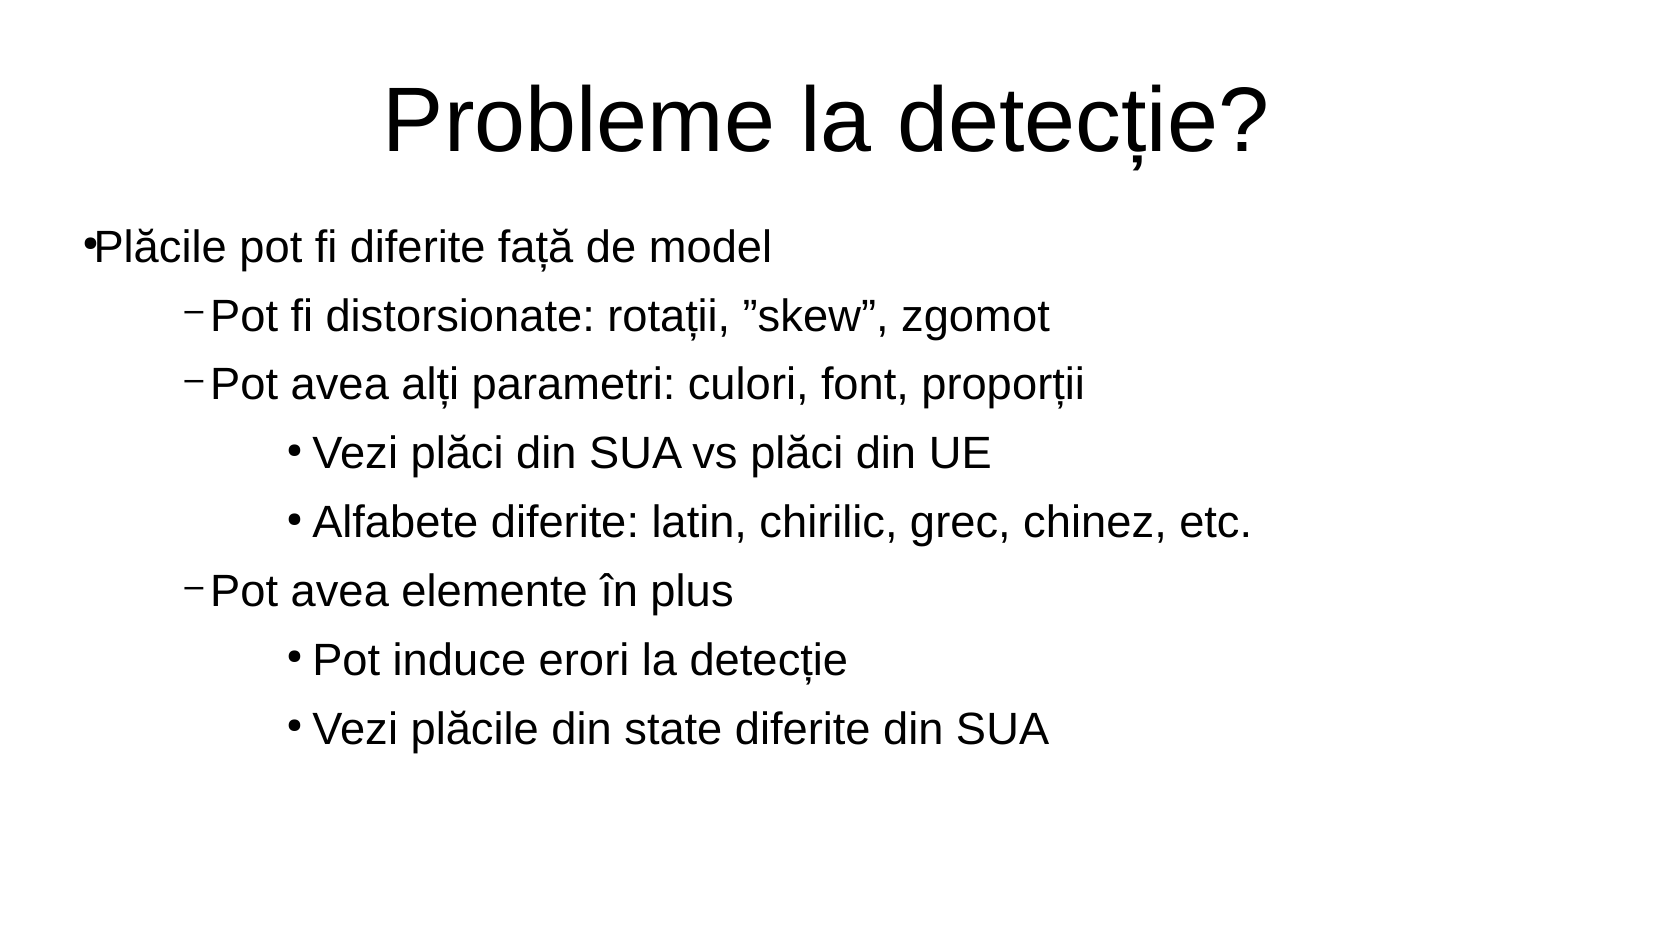

# Probleme la detecție?
Plăcile pot fi diferite față de model
Pot fi distorsionate: rotații, ”skew”, zgomot
Pot avea alți parametri: culori, font, proporții
Vezi plăci din SUA vs plăci din UE
Alfabete diferite: latin, chirilic, grec, chinez, etc.
Pot avea elemente în plus
Pot induce erori la detecție
Vezi plăcile din state diferite din SUA